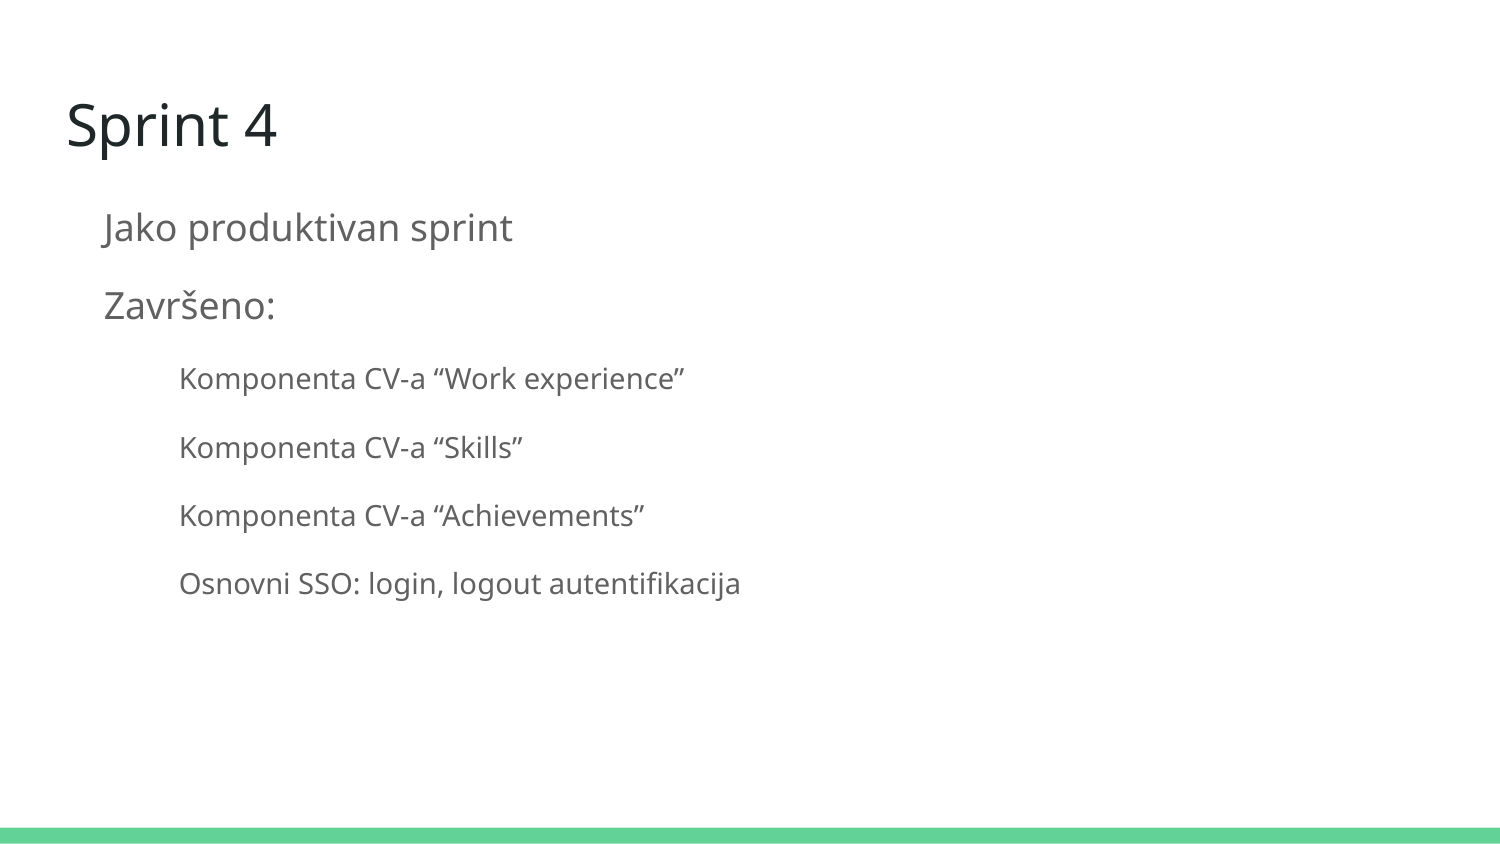

# Sprint 4
Jako produktivan sprint
Završeno:
Komponenta CV-a “Work experience”
Komponenta CV-a “Skills”
Komponenta CV-a “Achievements”
Osnovni SSO: login, logout autentifikacija